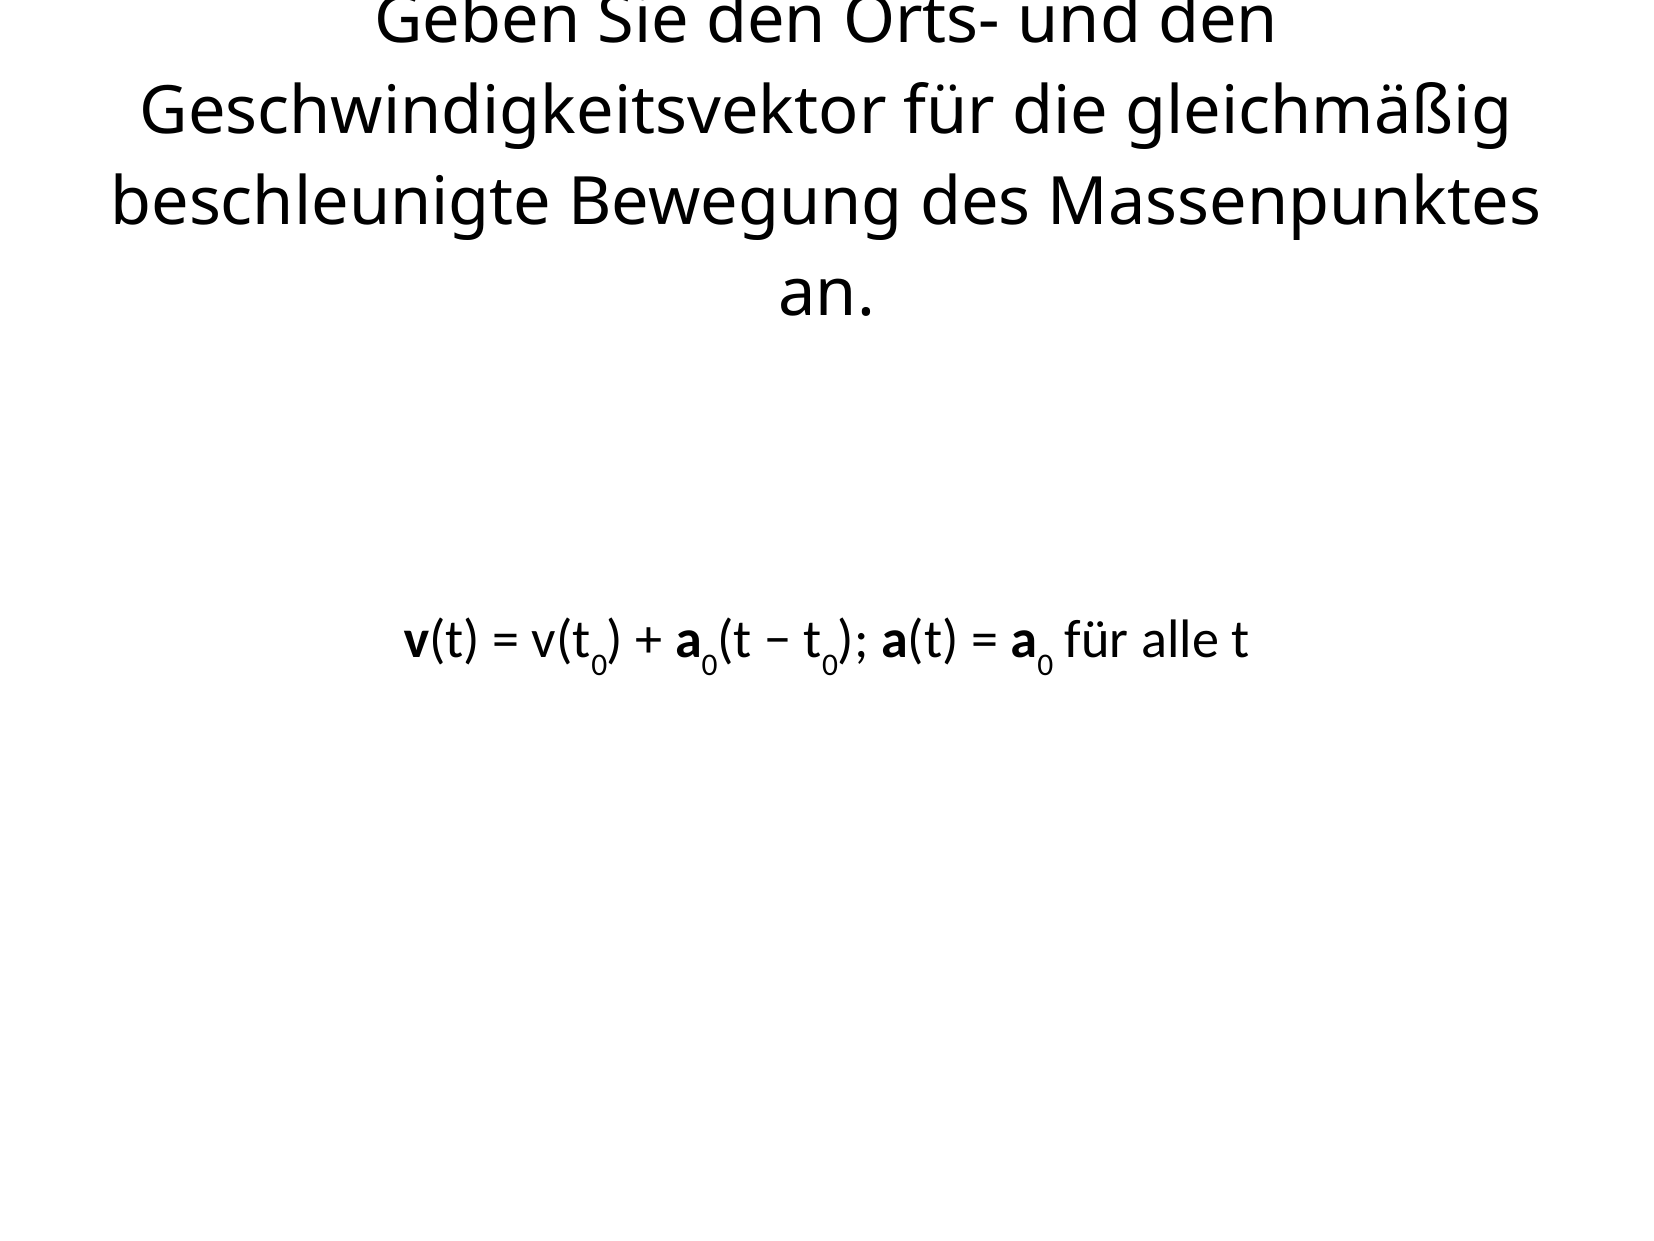

# Geben Sie den Orts- und den Geschwindigkeitsvektor für die gleichmäßig beschleunigte Bewegung des Massenpunktes an.
v(t) = v(t0) + a0(t − t0); a(t) = a0 für alle t